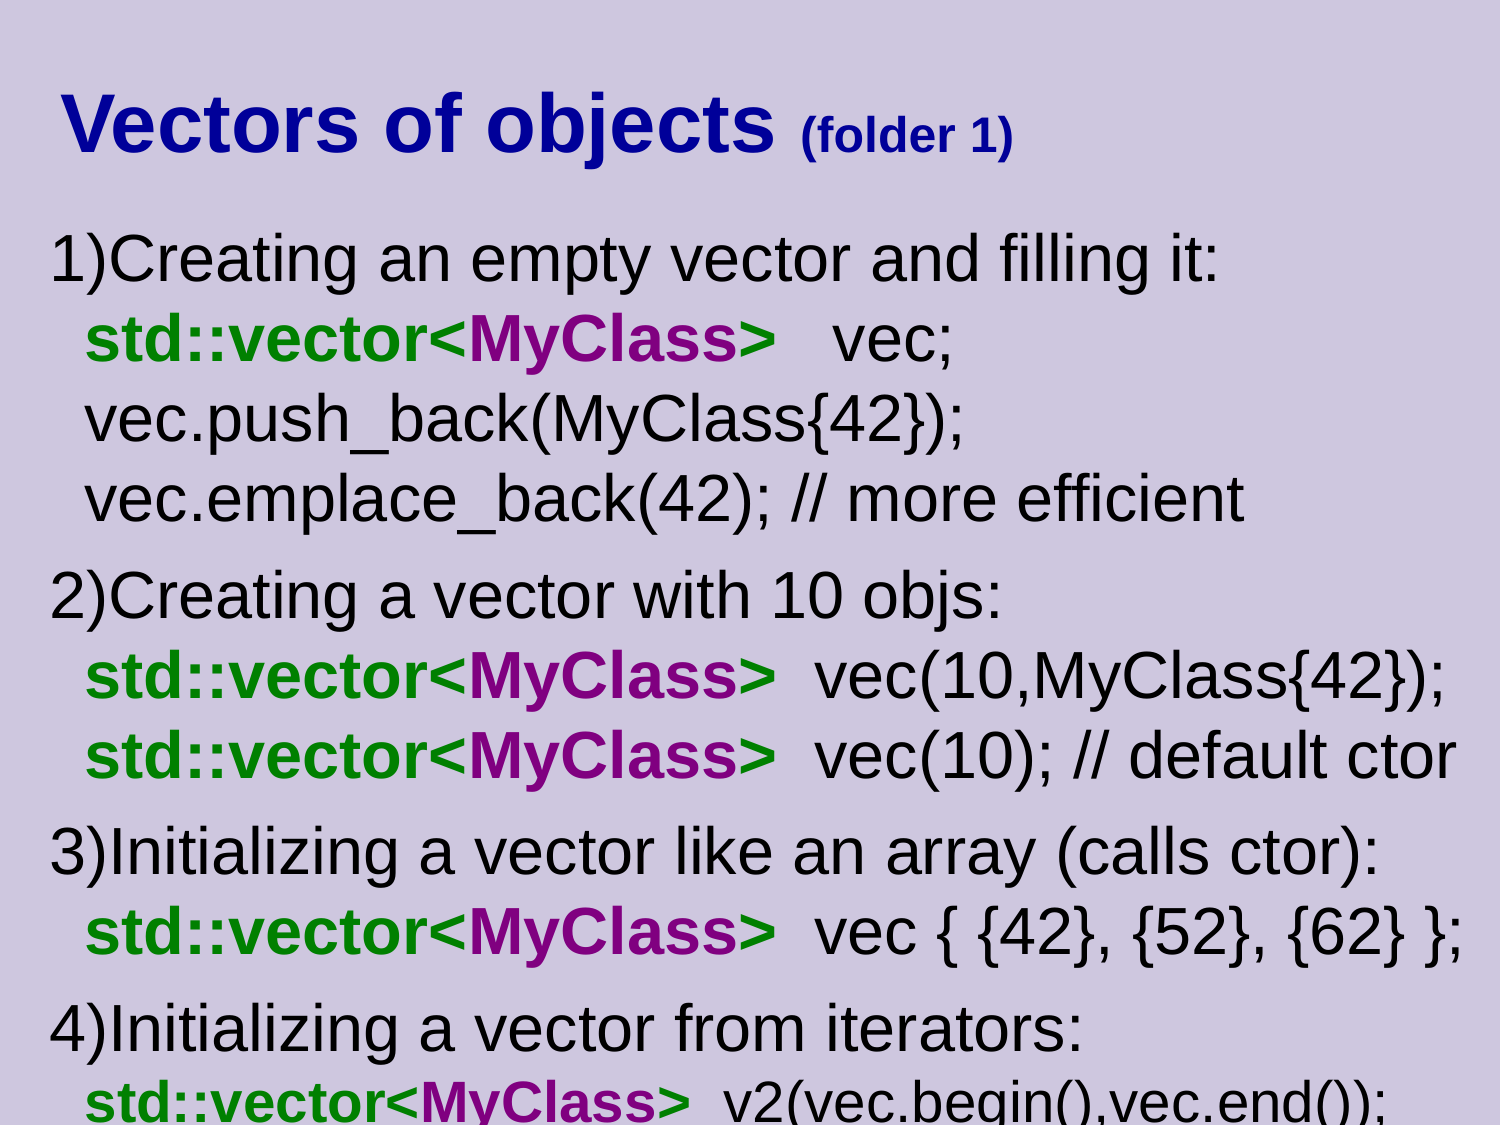

# Vectors of objects (folder 1)
Creating an empty vector and filling it:
std::vector<MyClass> vec;
vec.push_back(MyClass{42});
vec.emplace_back(42); // more efficient
Creating a vector with 10 objs:
std::vector<MyClass> vec(10,MyClass{42});
std::vector<MyClass> vec(10); // default ctor
Initializing a vector like an array (calls ctor):
std::vector<MyClass> vec { {42}, {52}, {62} };
Initializing a vector from iterators:
std::vector<MyClass> v2(vec.begin(),vec.end());